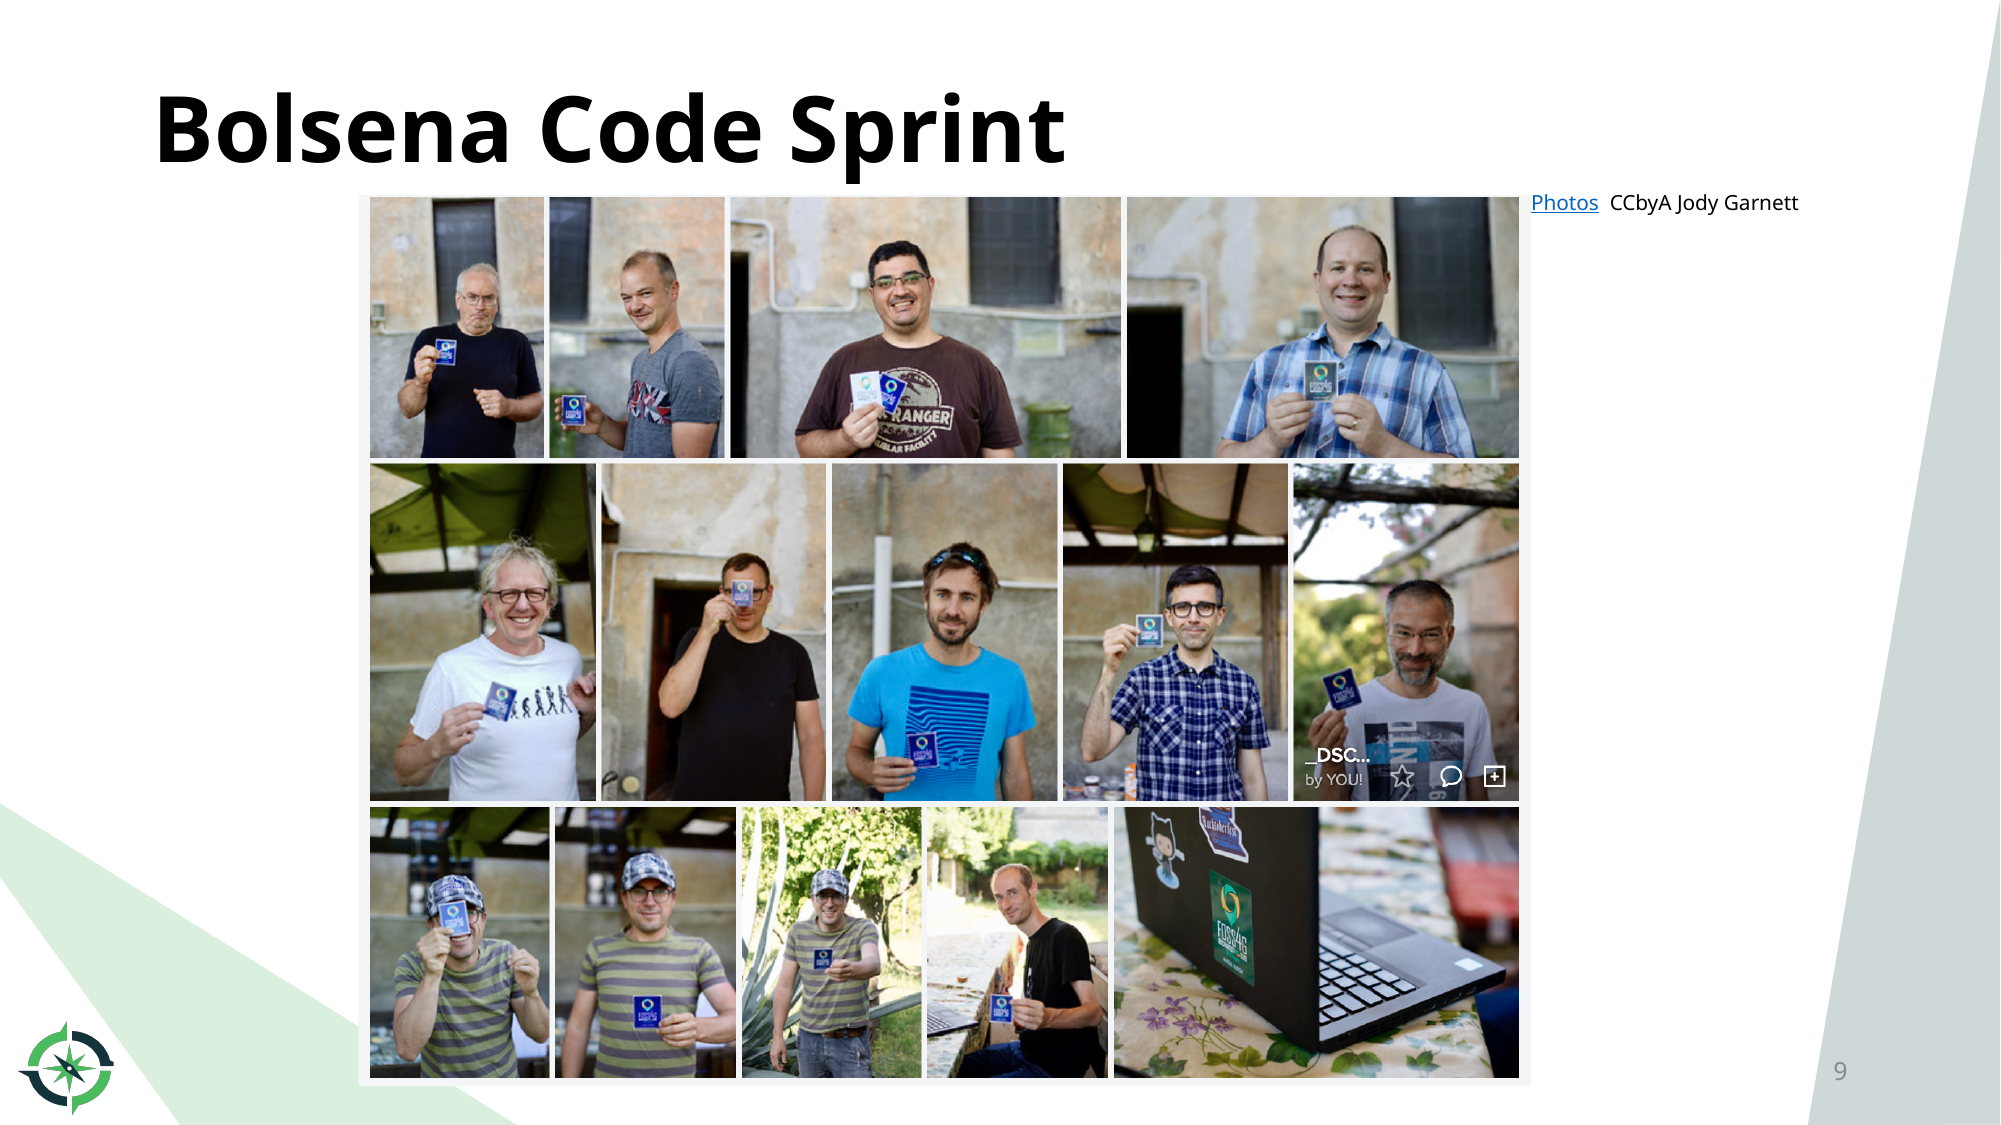

# Bolsena Code Sprint
Photos CCbyA Jody Garnett